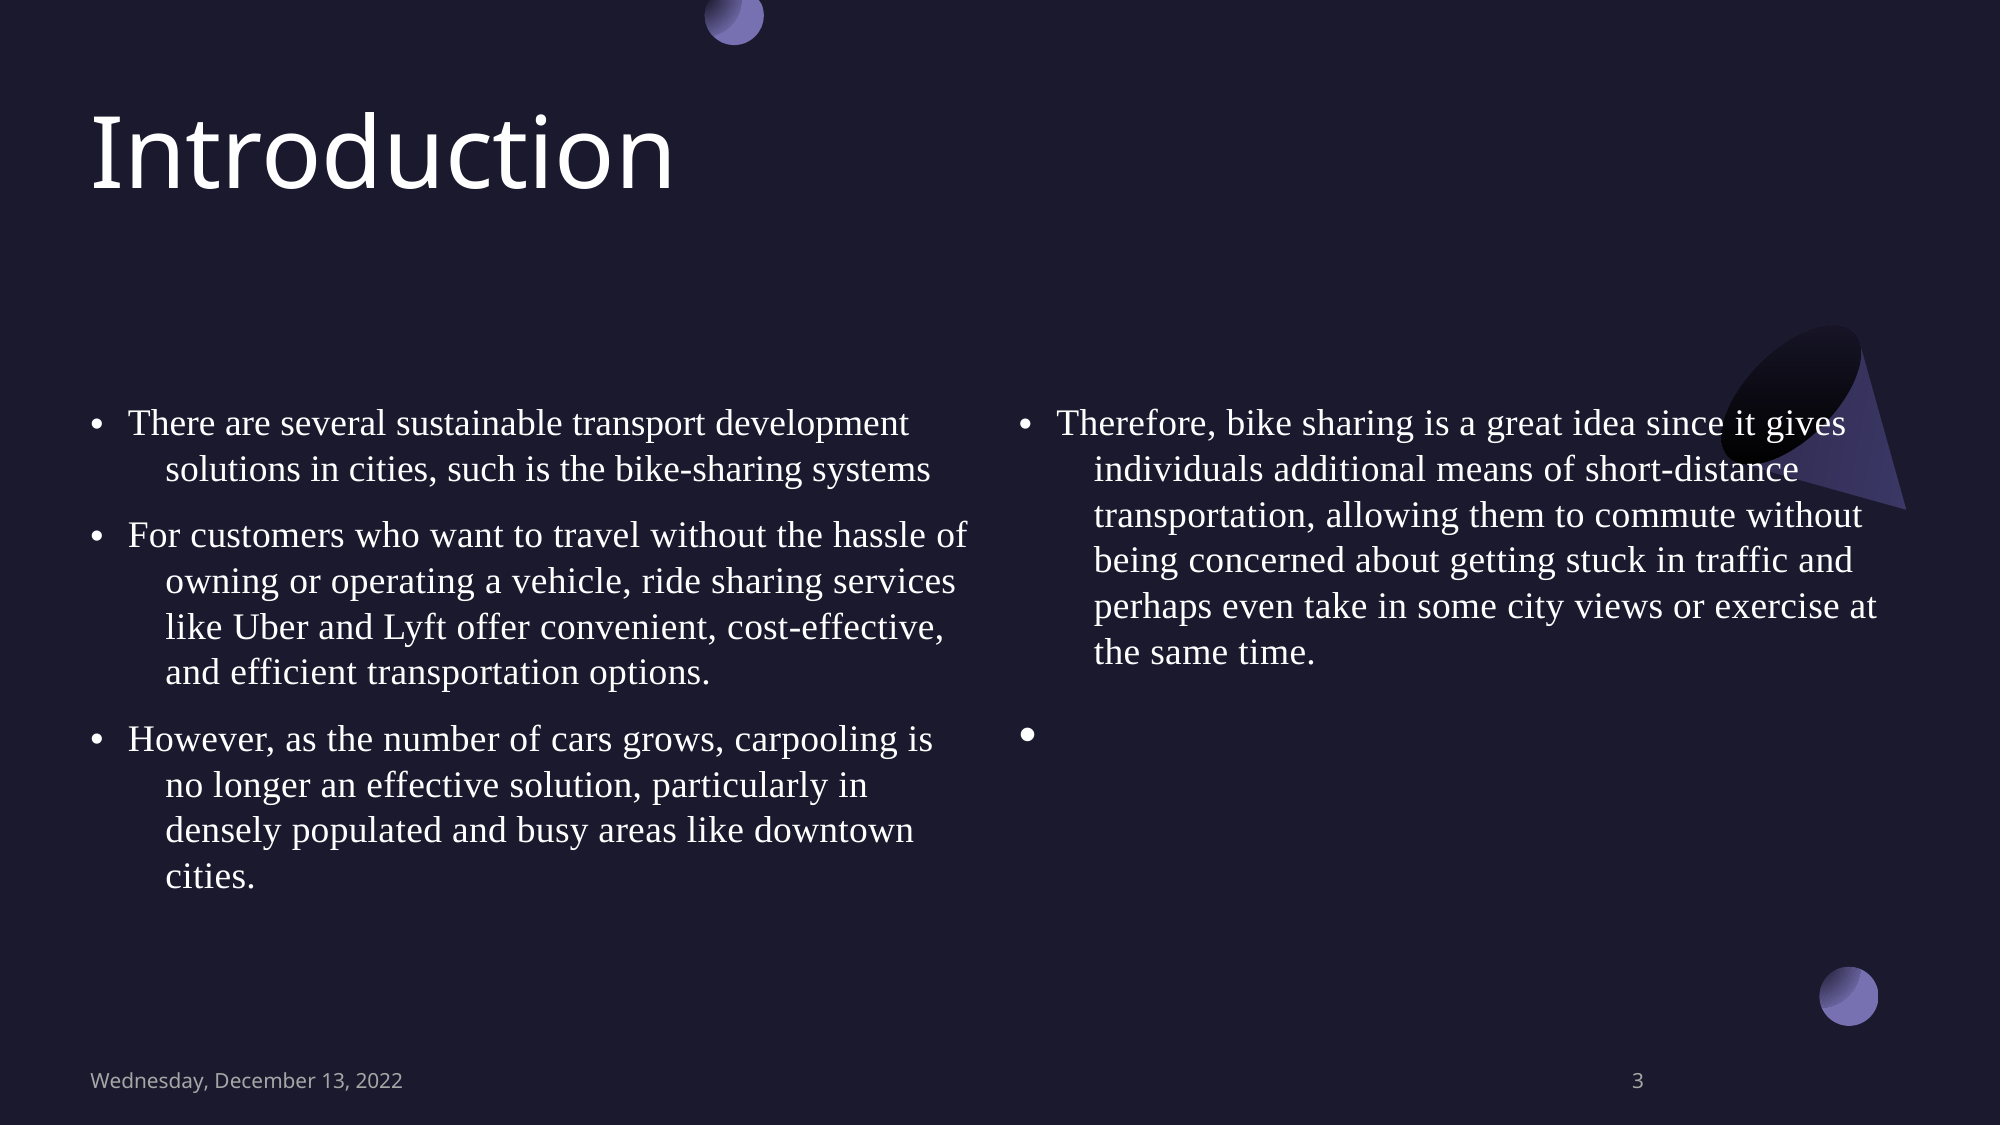

# Introduction
There are several sustainable transport development solutions in cities, such is the bike-sharing systems
For customers who want to travel without the hassle of owning or operating a vehicle, ride sharing services like Uber and Lyft offer convenient, cost-effective, and efficient transportation options.
However, as the number of cars grows, carpooling is no longer an effective solution, particularly in densely populated and busy areas like downtown cities.
Therefore, bike sharing is a great idea since it gives individuals additional means of short-distance transportation, allowing them to commute without being concerned about getting stuck in traffic and perhaps even take in some city views or exercise at the same time.
Wednesday, December 13, 2022
3